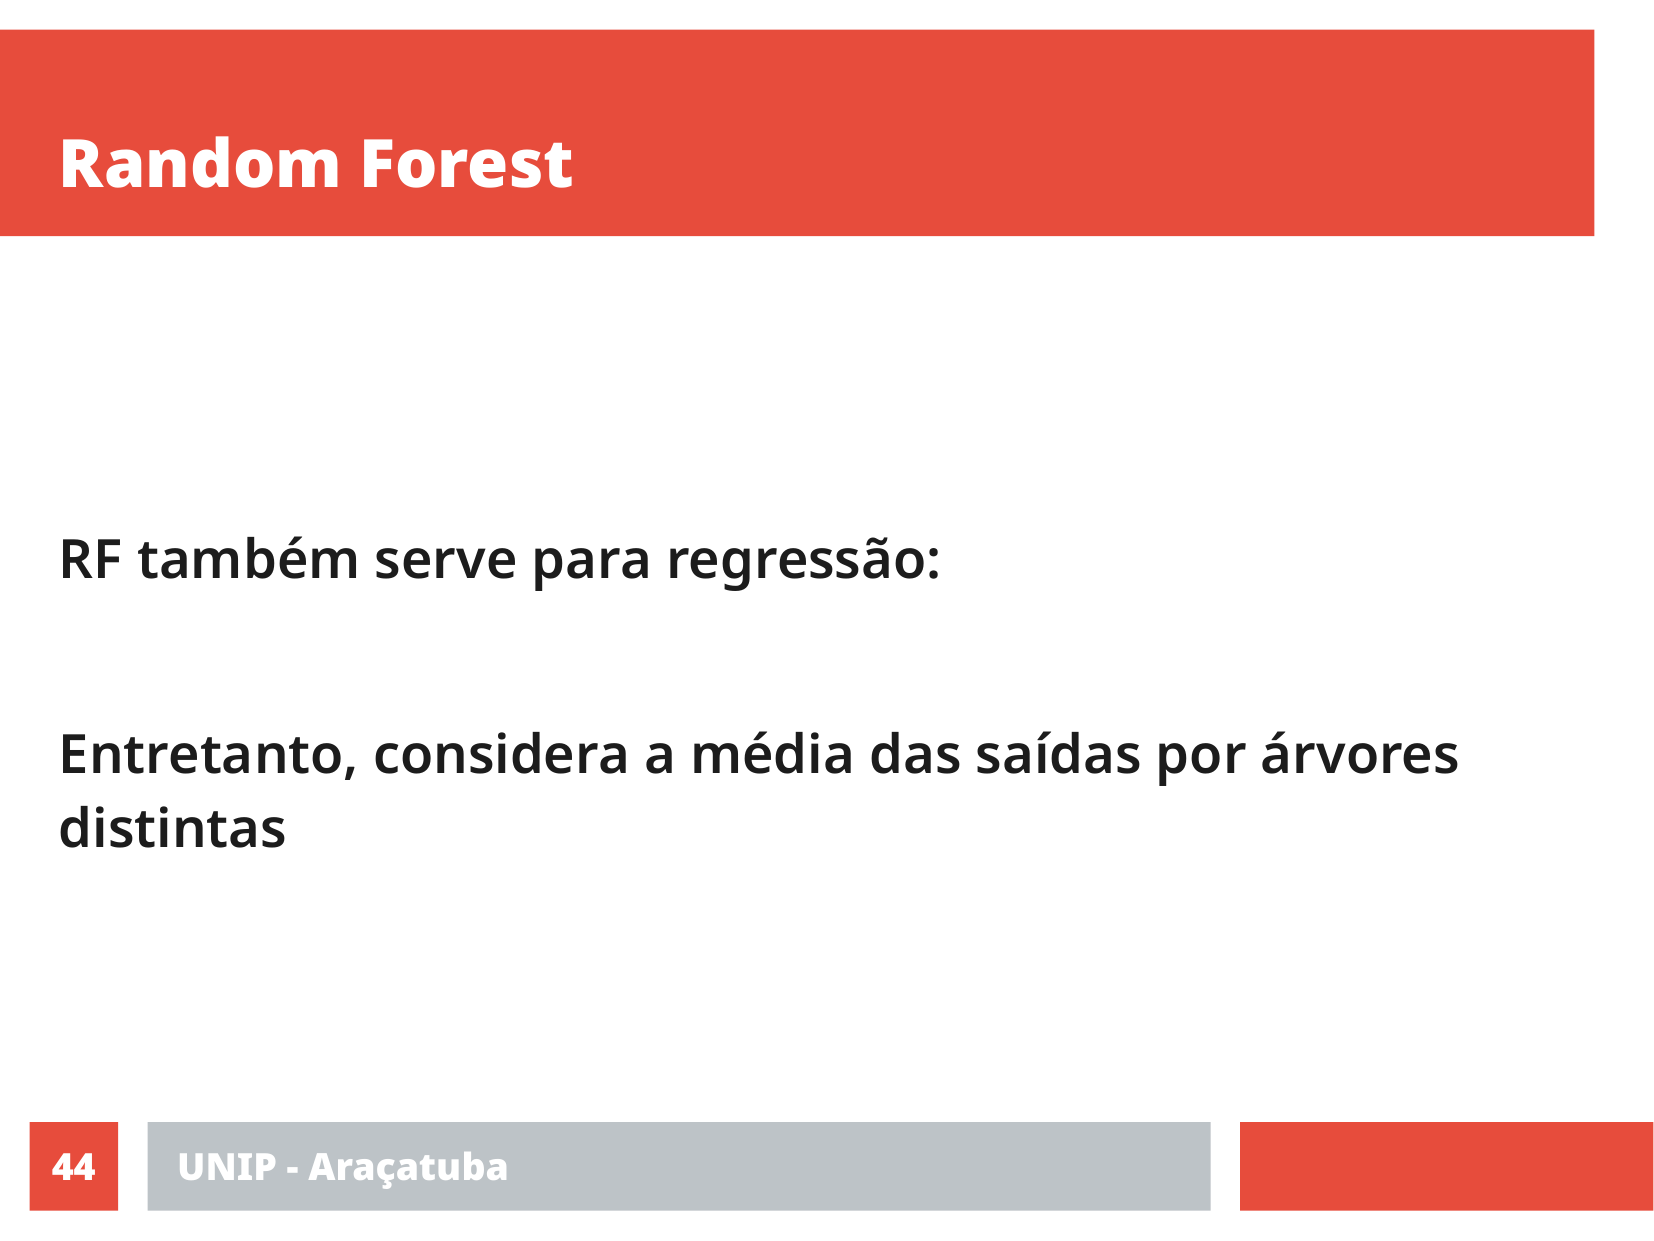

# Random Forest
RF também serve para regressão:
Entretanto, considera a média das saídas por árvores distintas
44
UNIP - Araçatuba